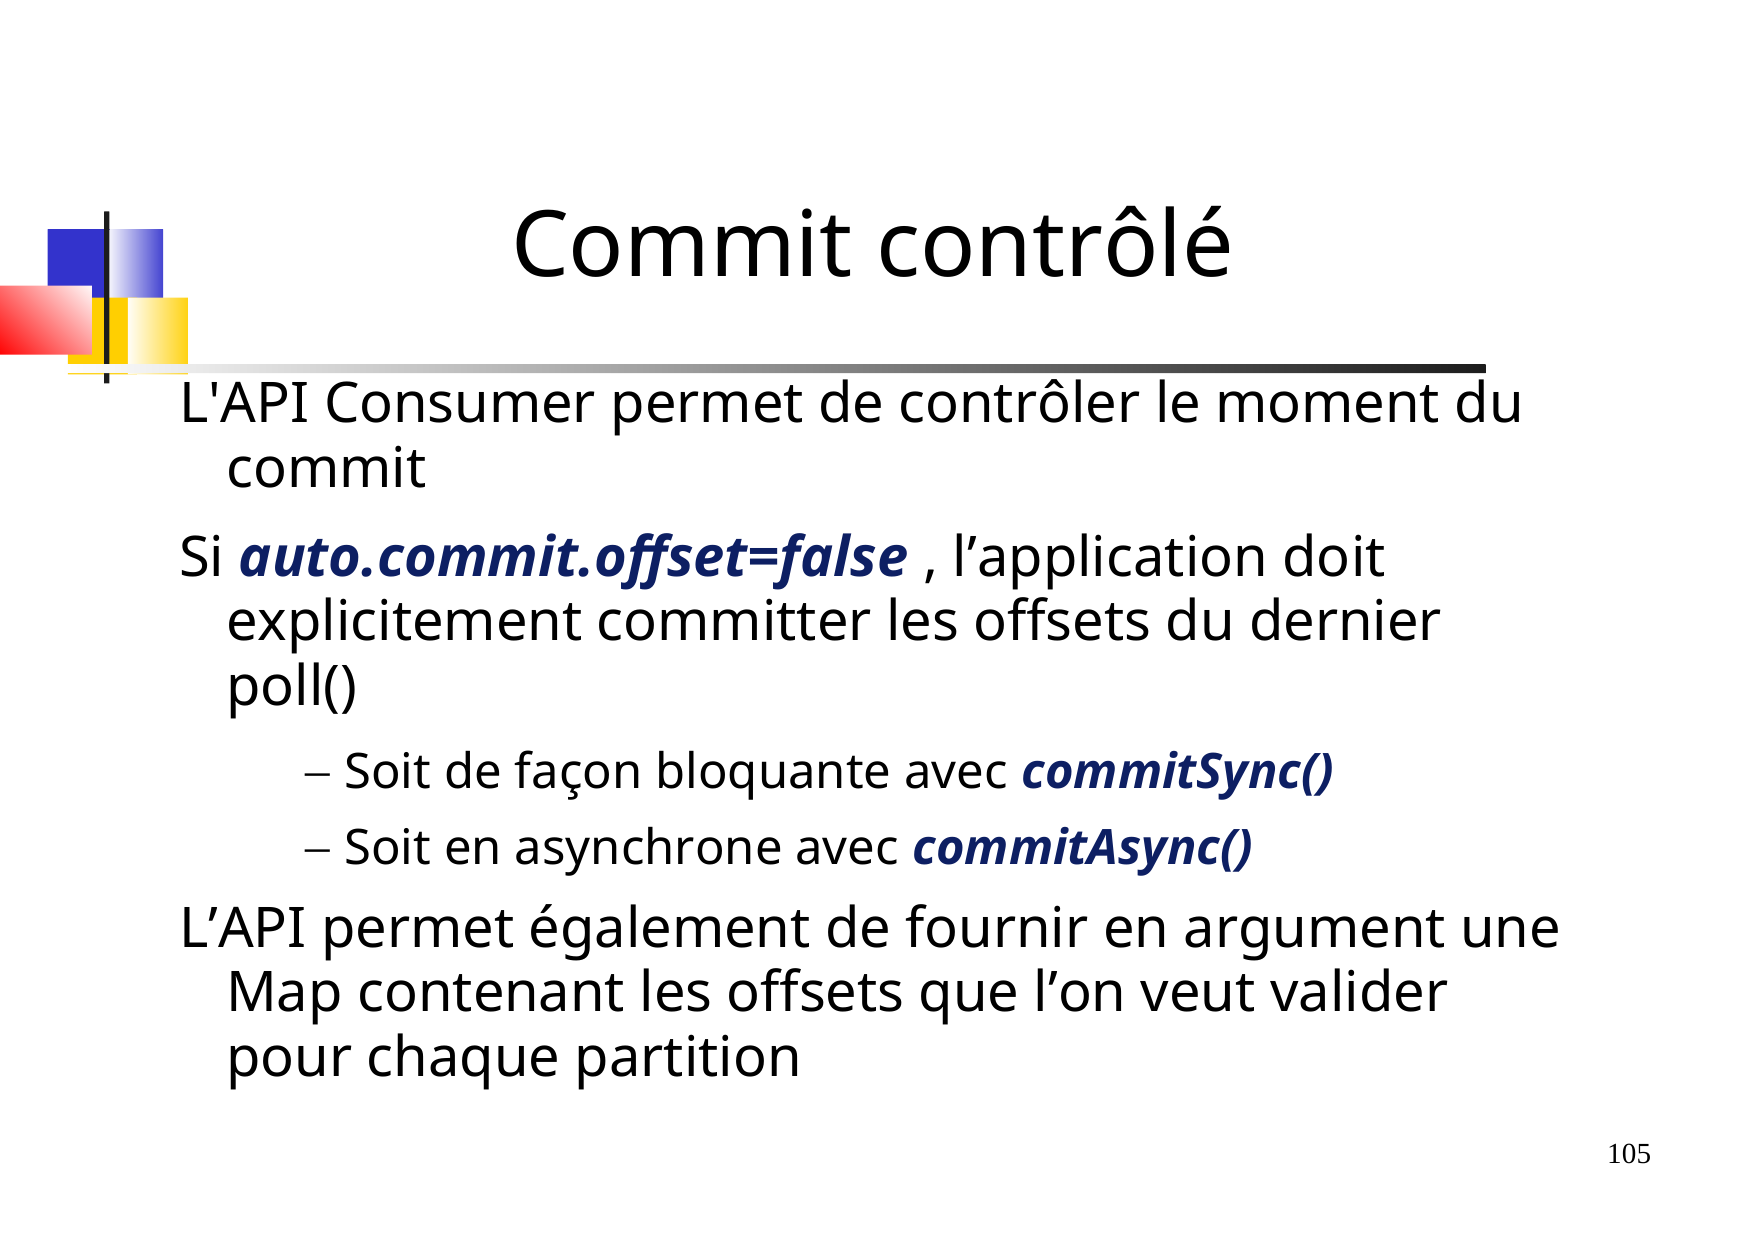

# Commit contrôlé
L'API Consumer permet de contrôler le moment du commit
Si auto.commit.offset=false , l’application doit explicitement committer les offsets du dernier poll()
Soit de façon bloquante avec commitSync()
Soit en asynchrone avec commitAsync()
L’API permet également de fournir en argument une Map contenant les offsets que l’on veut valider pour chaque partition